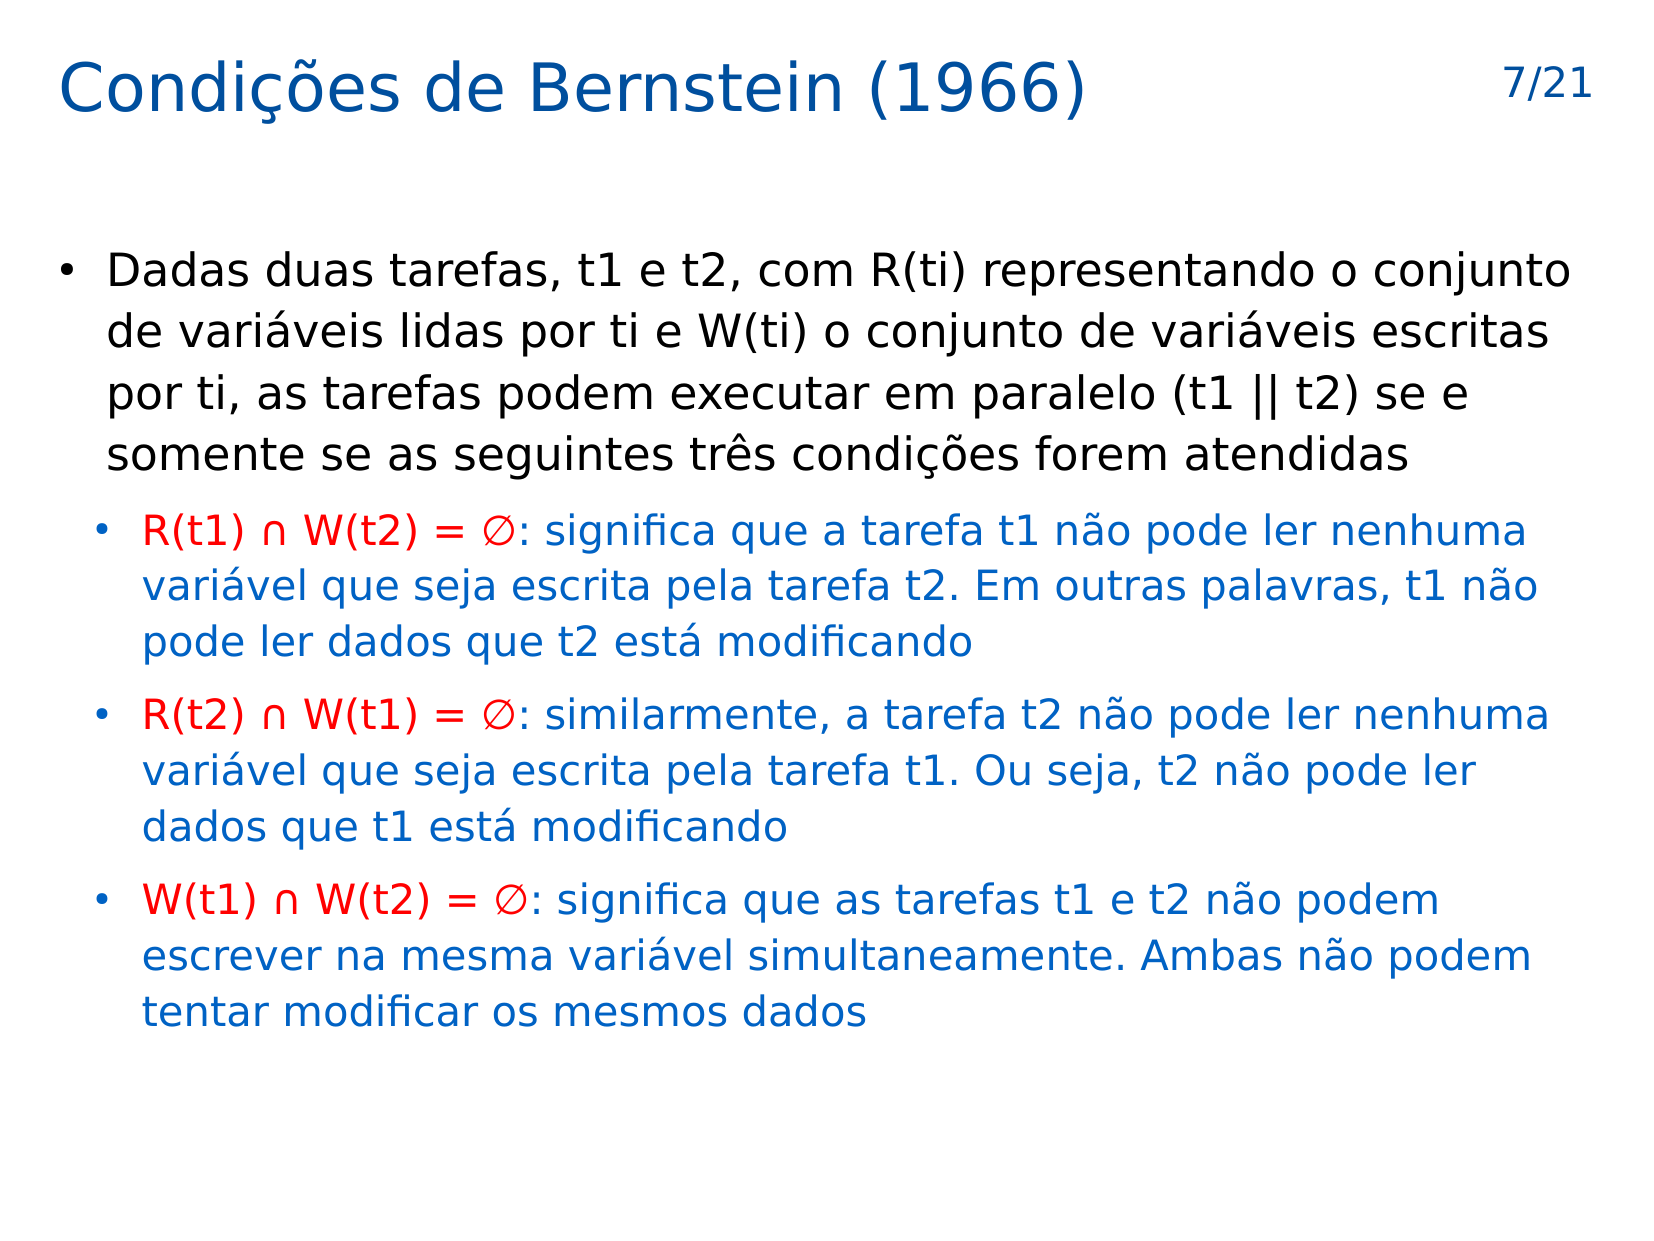

# Condições de Bernstein (1966)
7
Dadas duas tarefas, t1 e t2, com R(ti) representando o conjunto de variáveis lidas por ti e W(ti) o conjunto de variáveis escritas por ti, as tarefas podem executar em paralelo (t1 || t2) se e somente se as seguintes três condições forem atendidas
R(t1) ∩ W(t2) = ∅: significa que a tarefa t1 não pode ler nenhuma variável que seja escrita pela tarefa t2. Em outras palavras, t1 não pode ler dados que t2 está modificando
R(t2) ∩ W(t1) = ∅: similarmente, a tarefa t2 não pode ler nenhuma variável que seja escrita pela tarefa t1. Ou seja, t2 não pode ler dados que t1 está modificando
W(t1) ∩ W(t2) = ∅: significa que as tarefas t1 e t2 não podem escrever na mesma variável simultaneamente. Ambas não podem tentar modificar os mesmos dados